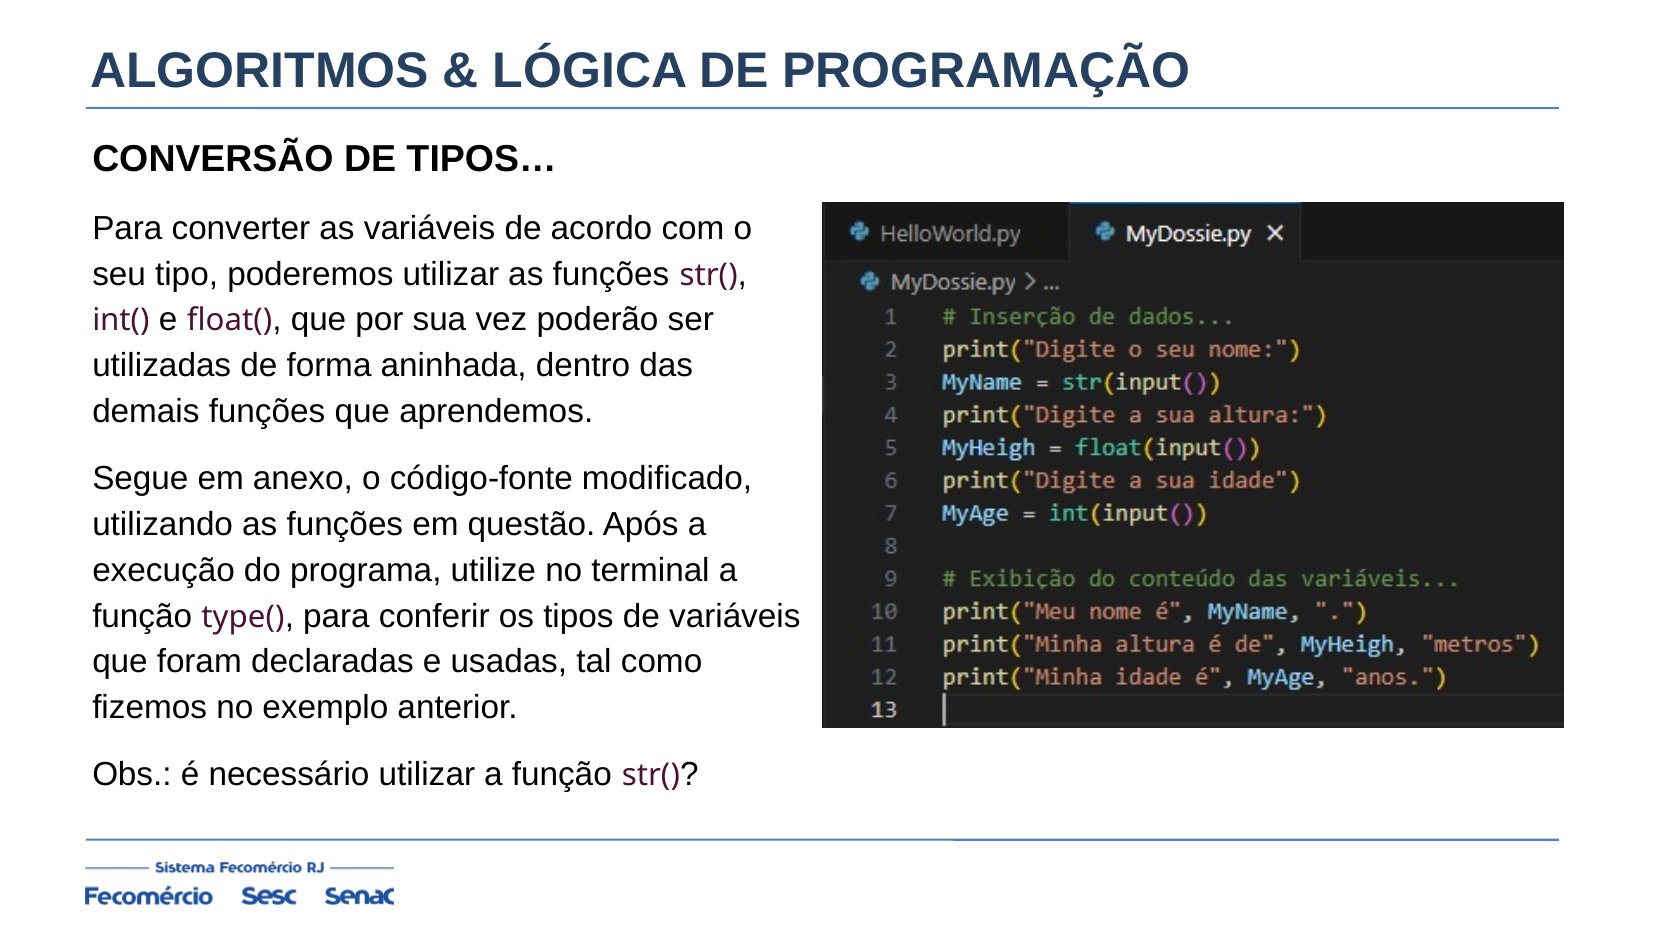

ALGORITMOS & LÓGICA DE PROGRAMAÇÃO
CONVERSÃO DE TIPOS…
Para converter as variáveis de acordo com o seu tipo, poderemos utilizar as funções str(), int() e float(), que por sua vez poderão ser utilizadas de forma aninhada, dentro das demais funções que aprendemos.
Segue em anexo, o código-fonte modificado, utilizando as funções em questão. Após a execução do programa, utilize no terminal a função type(), para conferir os tipos de variáveis que foram declaradas e usadas, tal como fizemos no exemplo anterior.
Obs.: é necessário utilizar a função str()?